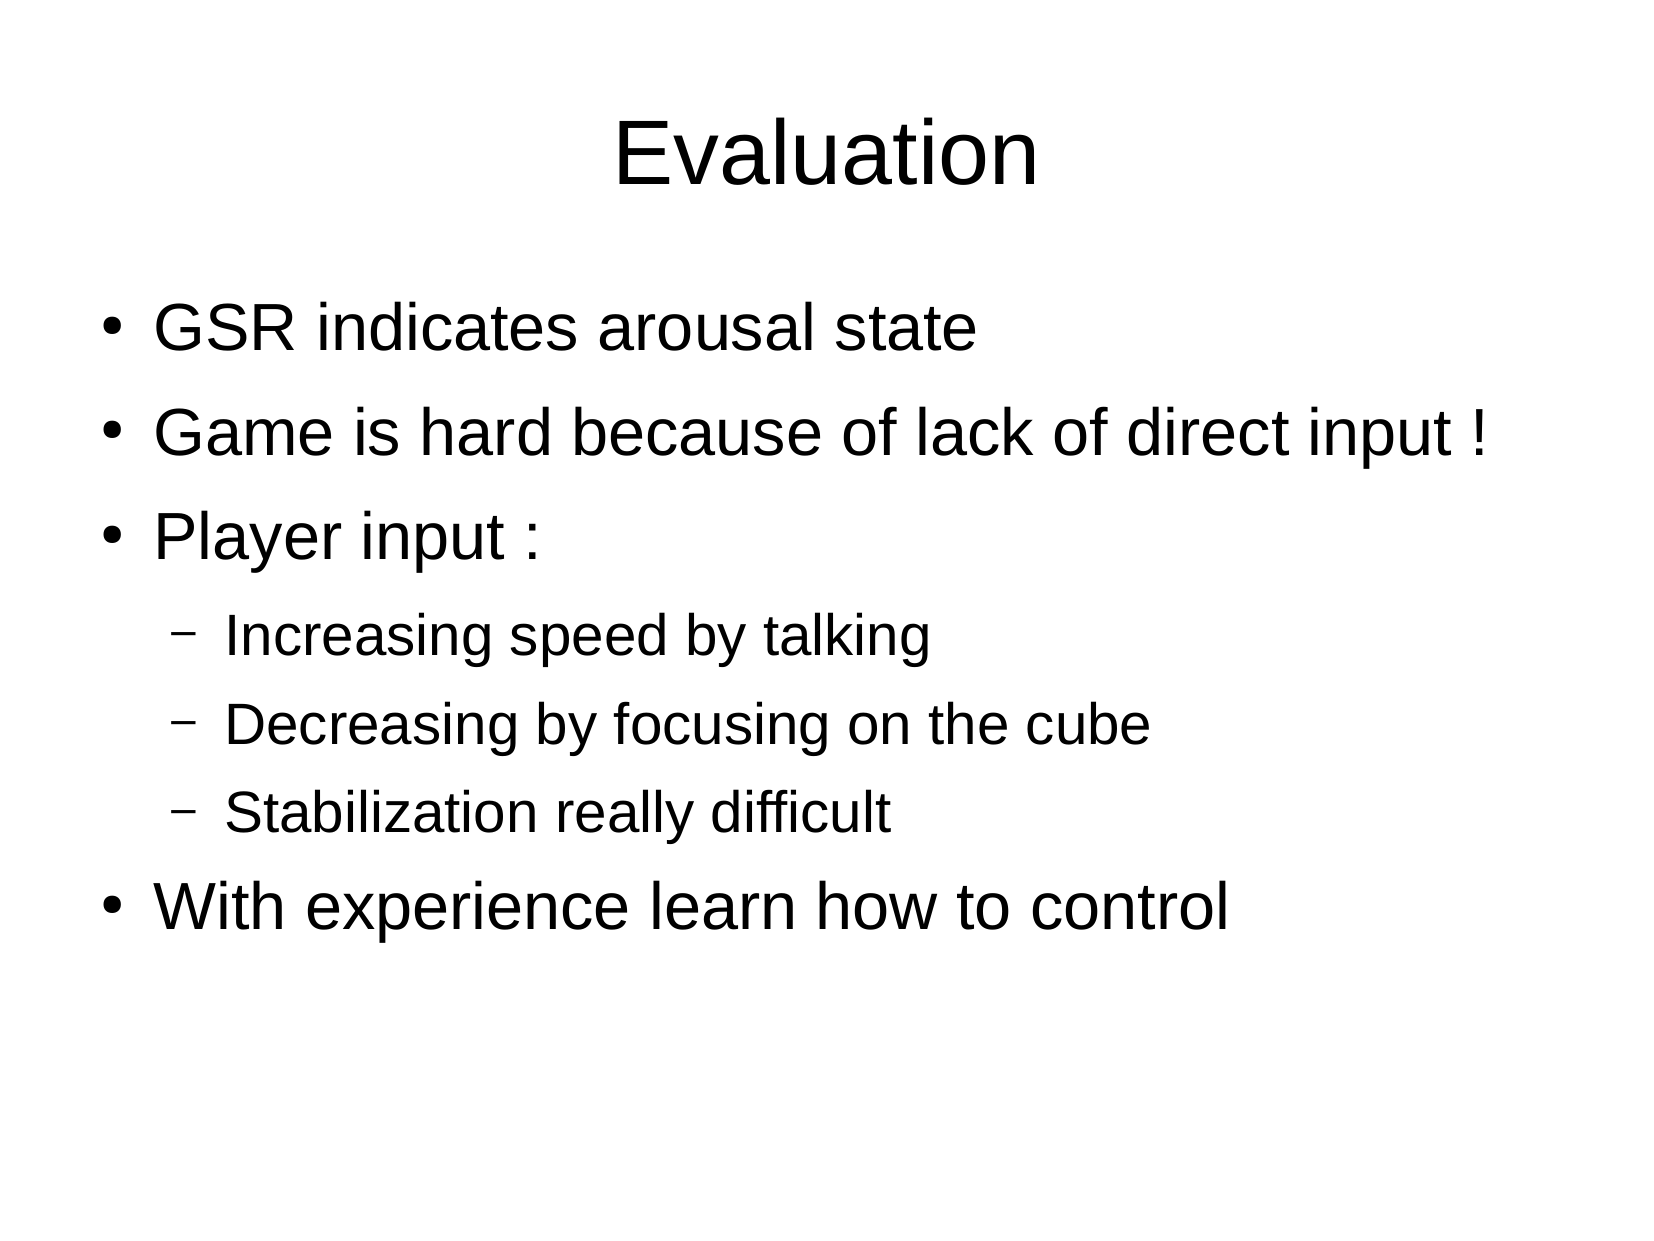

# Evaluation
GSR indicates arousal state
Game is hard because of lack of direct input !
Player input :
Increasing speed by talking
Decreasing by focusing on the cube
Stabilization really difficult
With experience learn how to control